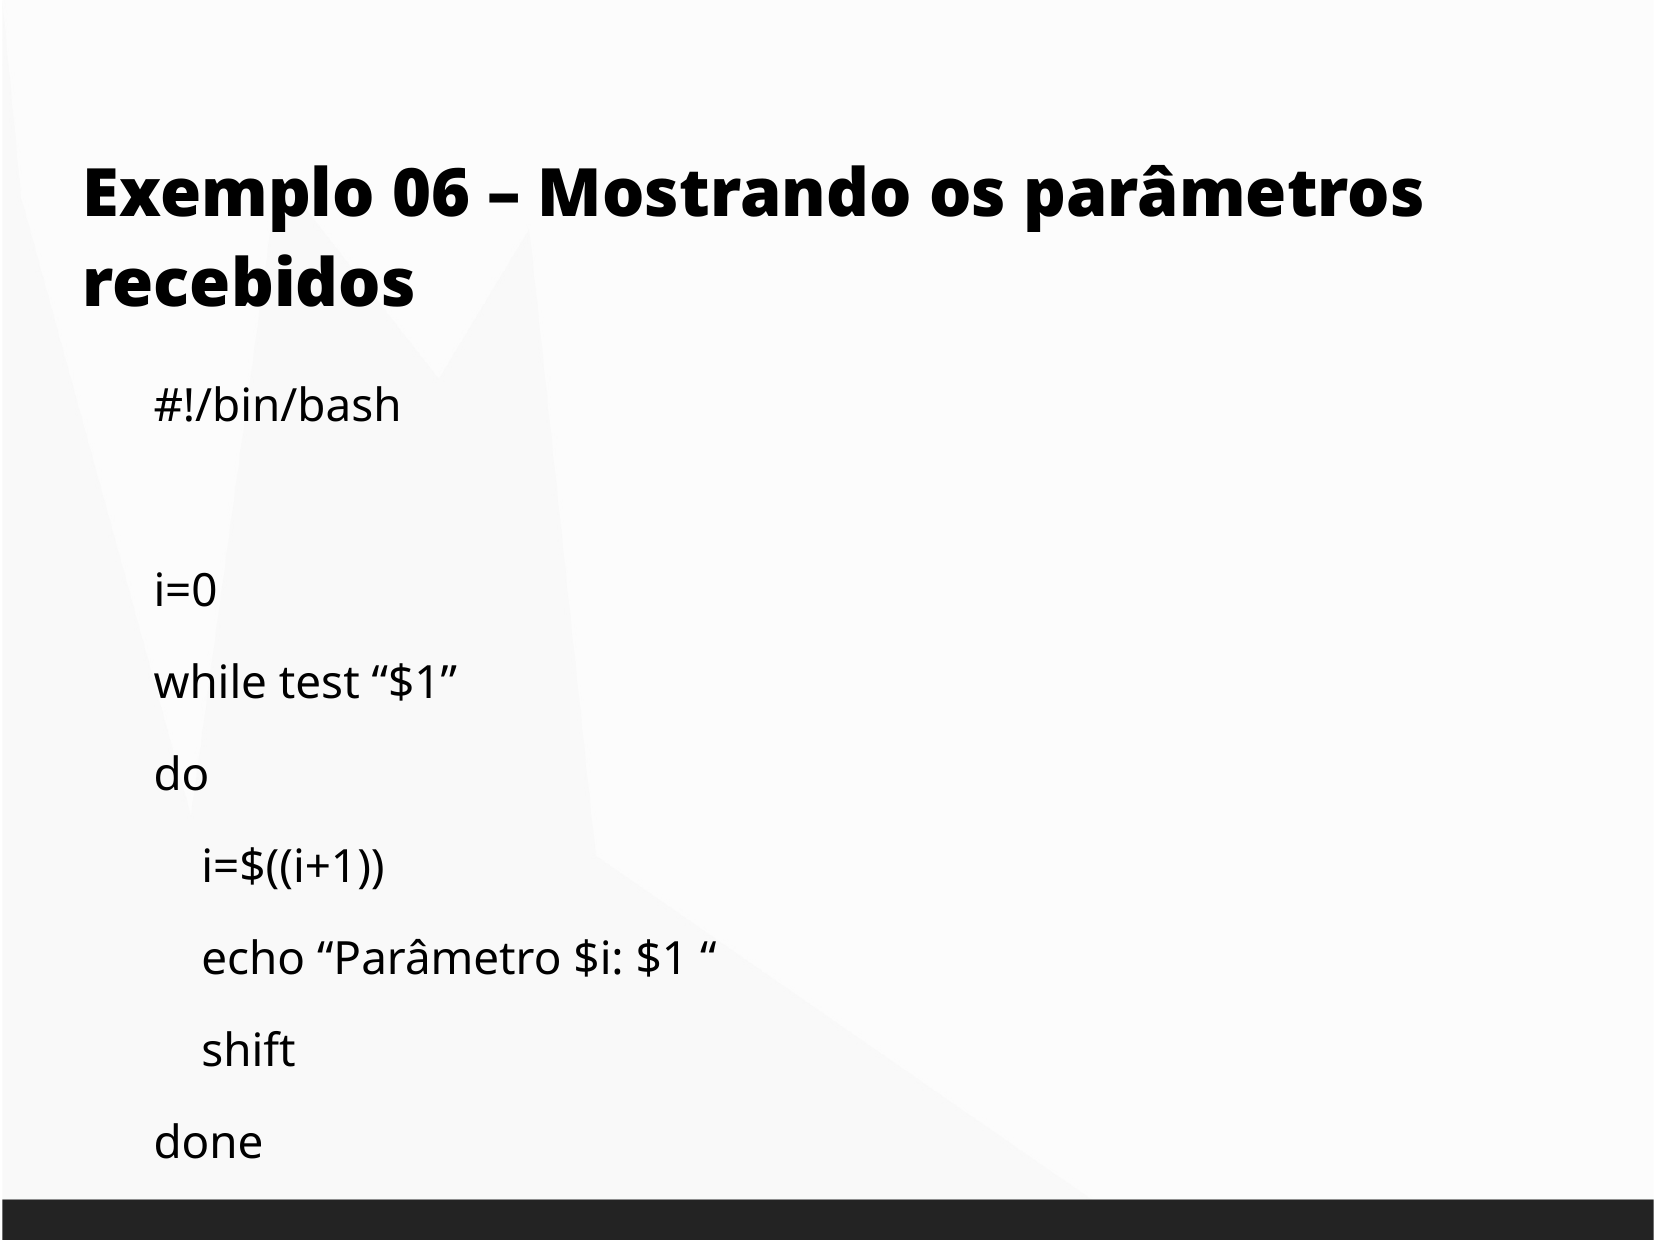

# Exemplo 06 – Mostrando os parâmetros recebidos
#!/bin/bash
i=0
while test “$1”
do
 i=$((i+1))
 echo “Parâmetro $i: $1 “
 shift
done